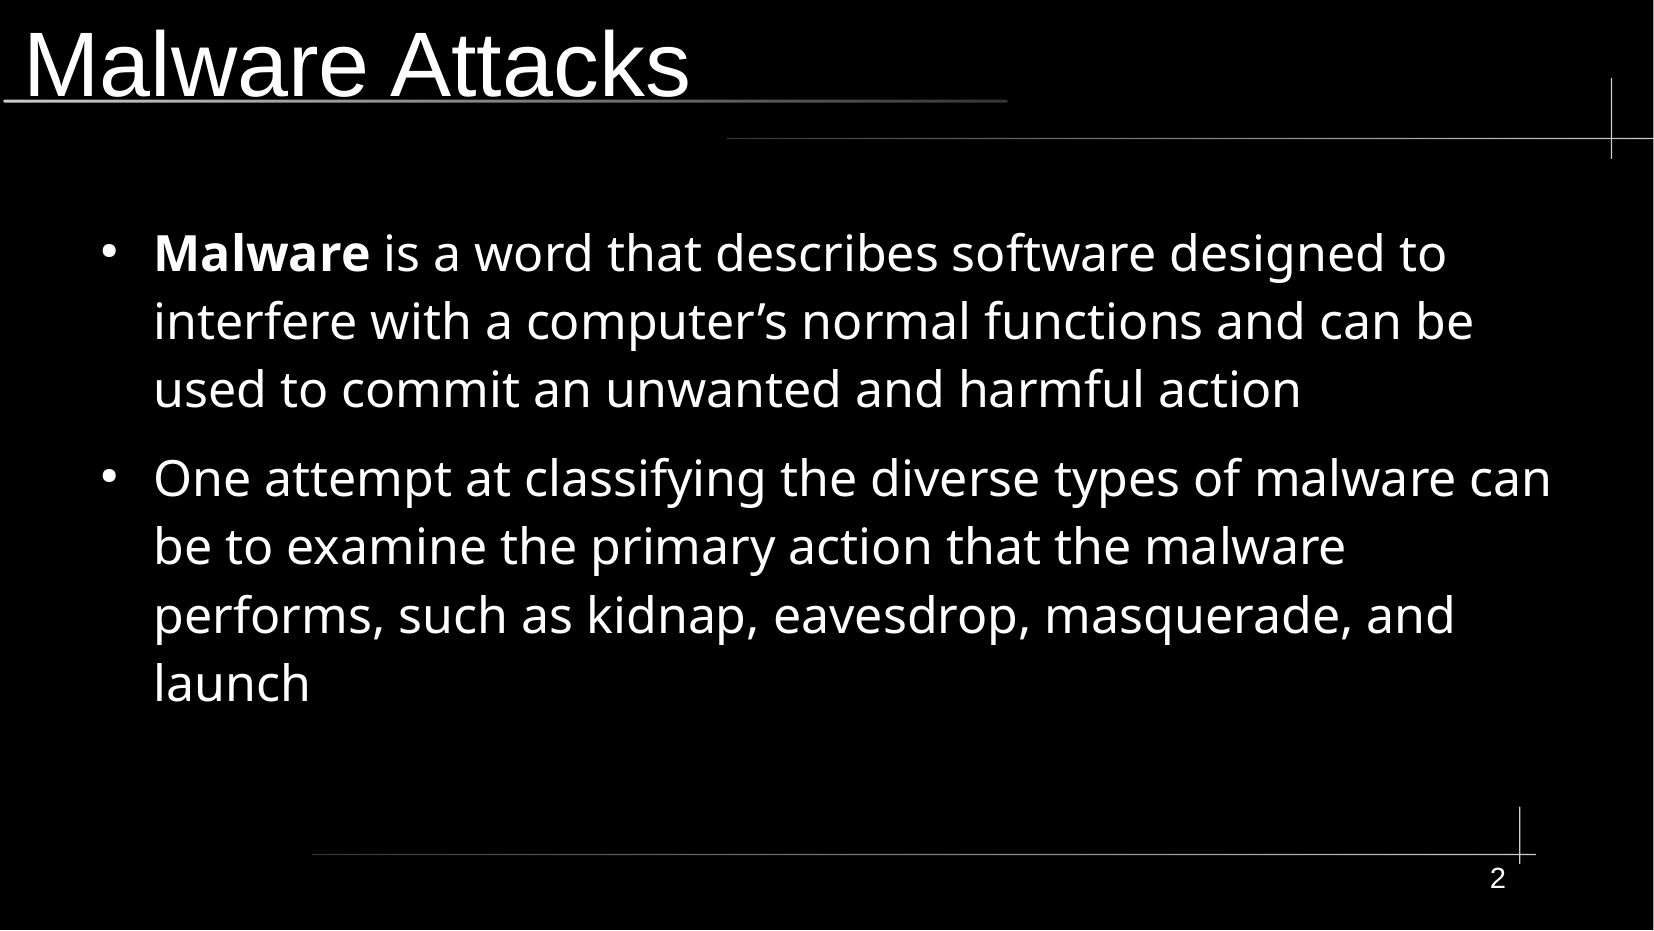

# Malware Attacks
Malware is a word that describes software designed to interfere with a computer’s normal functions and can be used to commit an unwanted and harmful action
One attempt at classifying the diverse types of malware can be to examine the primary action that the malware performs, such as kidnap, eavesdrop, masquerade, and launch
2